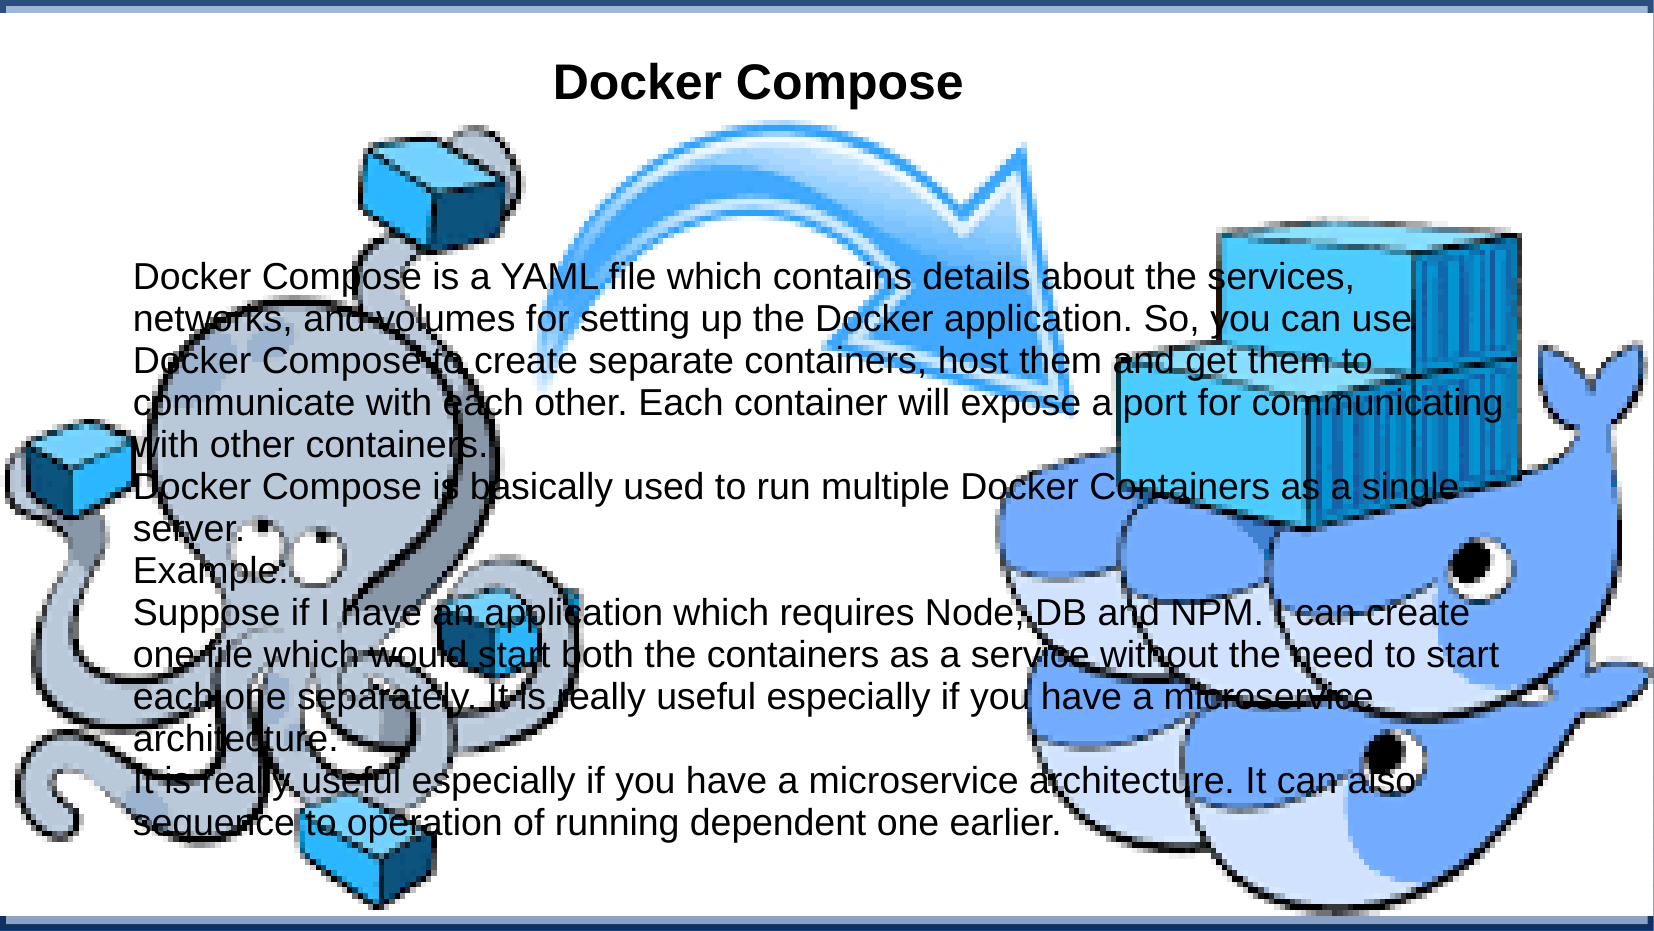

#
 Docker Compose
Docker Compose is a YAML file which contains details about the services, networks, and volumes for setting up the Docker application. So, you can use Docker Compose to create separate containers, host them and get them to communicate with each other. Each container will expose a port for communicating with other containers.
Docker Compose is basically used to run multiple Docker Containers as a single server.
Example:
Suppose if I have an application which requires Node, DB and NPM. I can create one file which would start both the containers as a service without the need to start each one separately. It is really useful especially if you have a microservice architecture.
It is really useful especially if you have a microservice architecture. It can also sequence to operation of running dependent one earlier.